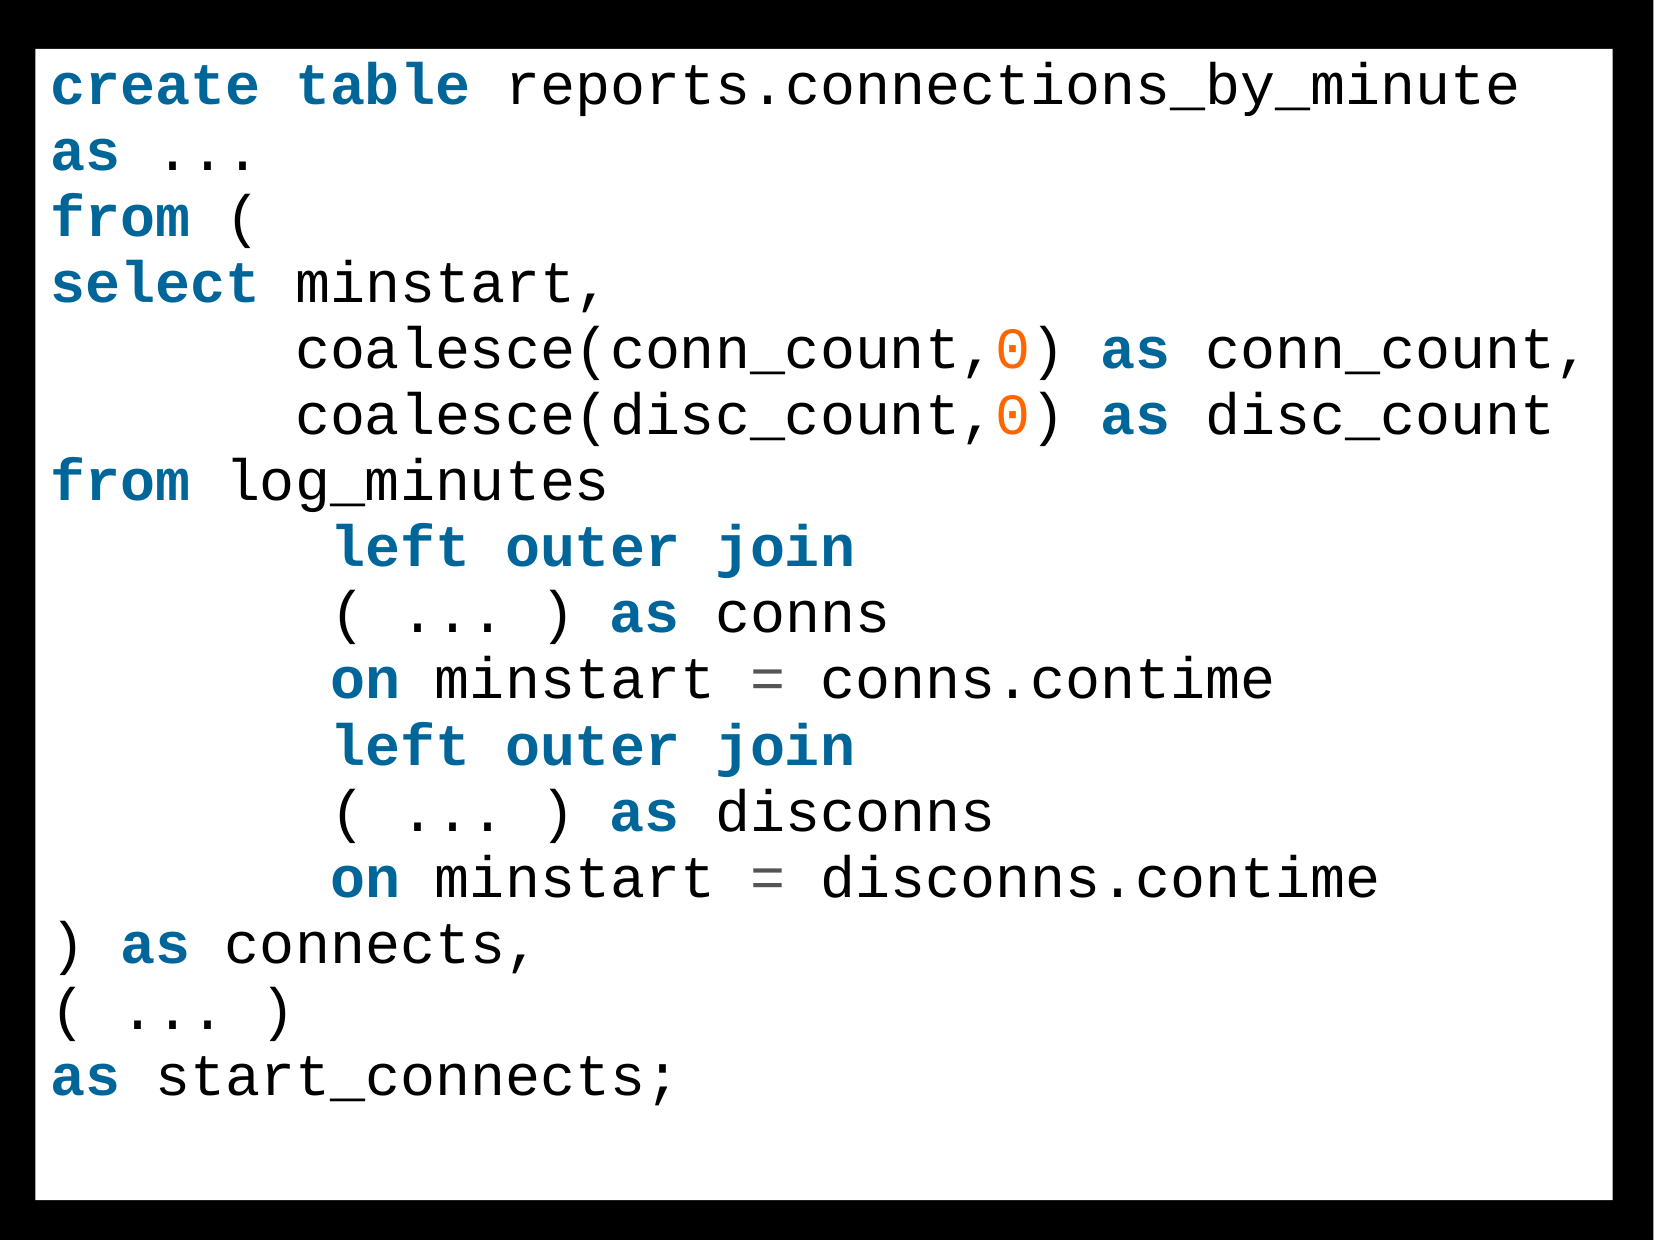

create table reports.connections_by_minute as ...
from (
select minstart,
 coalesce(conn_count,0) as conn_count,
 coalesce(disc_count,0) as disc_count
from log_minutes
 left outer join
 ( ... ) as conns
 on minstart = conns.contime
 left outer join
 ( ... ) as disconns
 on minstart = disconns.contime
) as connects,
( ... )
as start_connects;